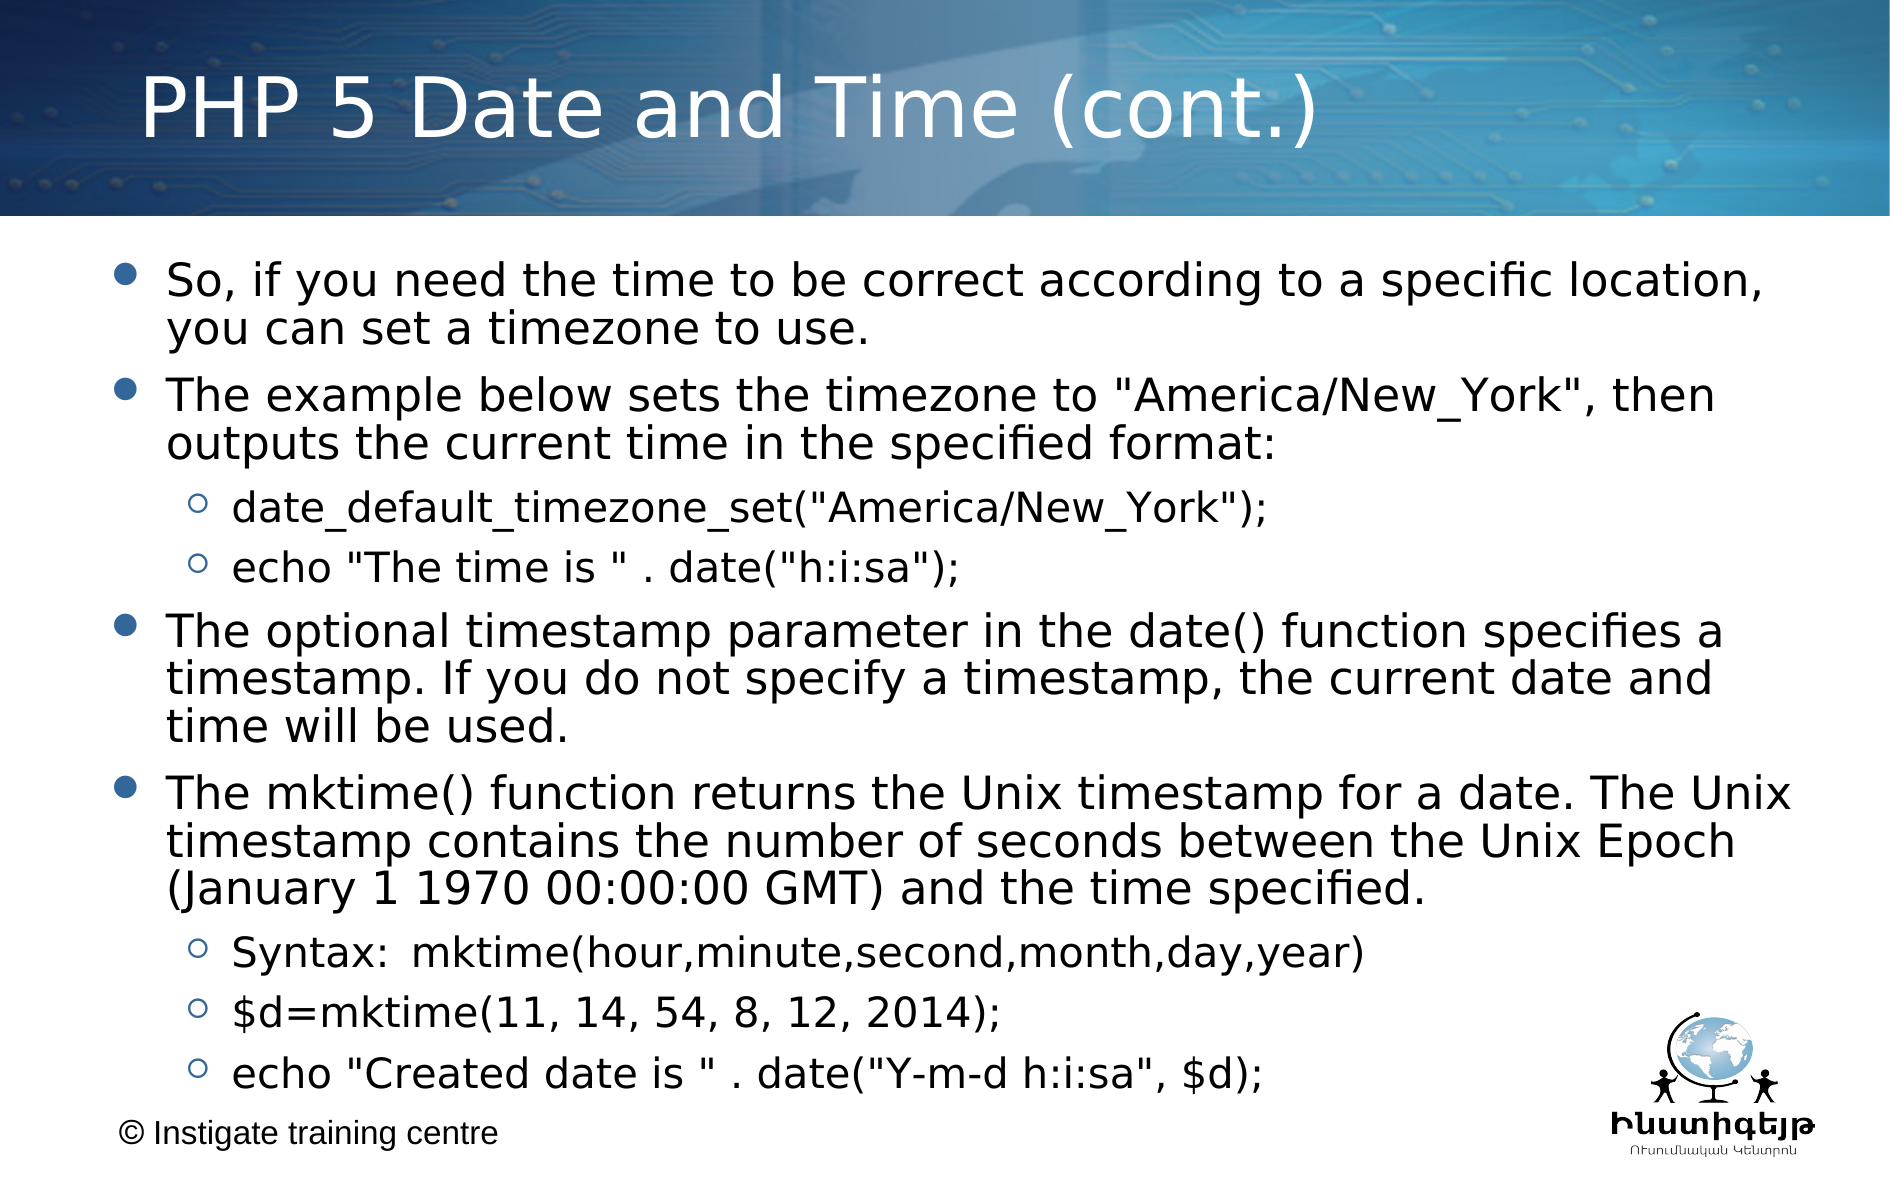

PHP 5 Date and Time (cont.)
# So, if you need the time to be correct according to a specific location, you can set a timezone to use.
The example below sets the timezone to "America/New_York", then outputs the current time in the specified format:
date_default_timezone_set("America/New_York");
echo "The time is " . date("h:i:sa");
The optional timestamp parameter in the date() function specifies a timestamp. If you do not specify a timestamp, the current date and time will be used.
The mktime() function returns the Unix timestamp for a date. The Unix timestamp contains the number of seconds between the Unix Epoch (January 1 1970 00:00:00 GMT) and the time specified.
Syntax:	mktime(hour,minute,second,month,day,year)
$d=mktime(11, 14, 54, 8, 12, 2014);
echo "Created date is " . date("Y-m-d h:i:sa", $d);